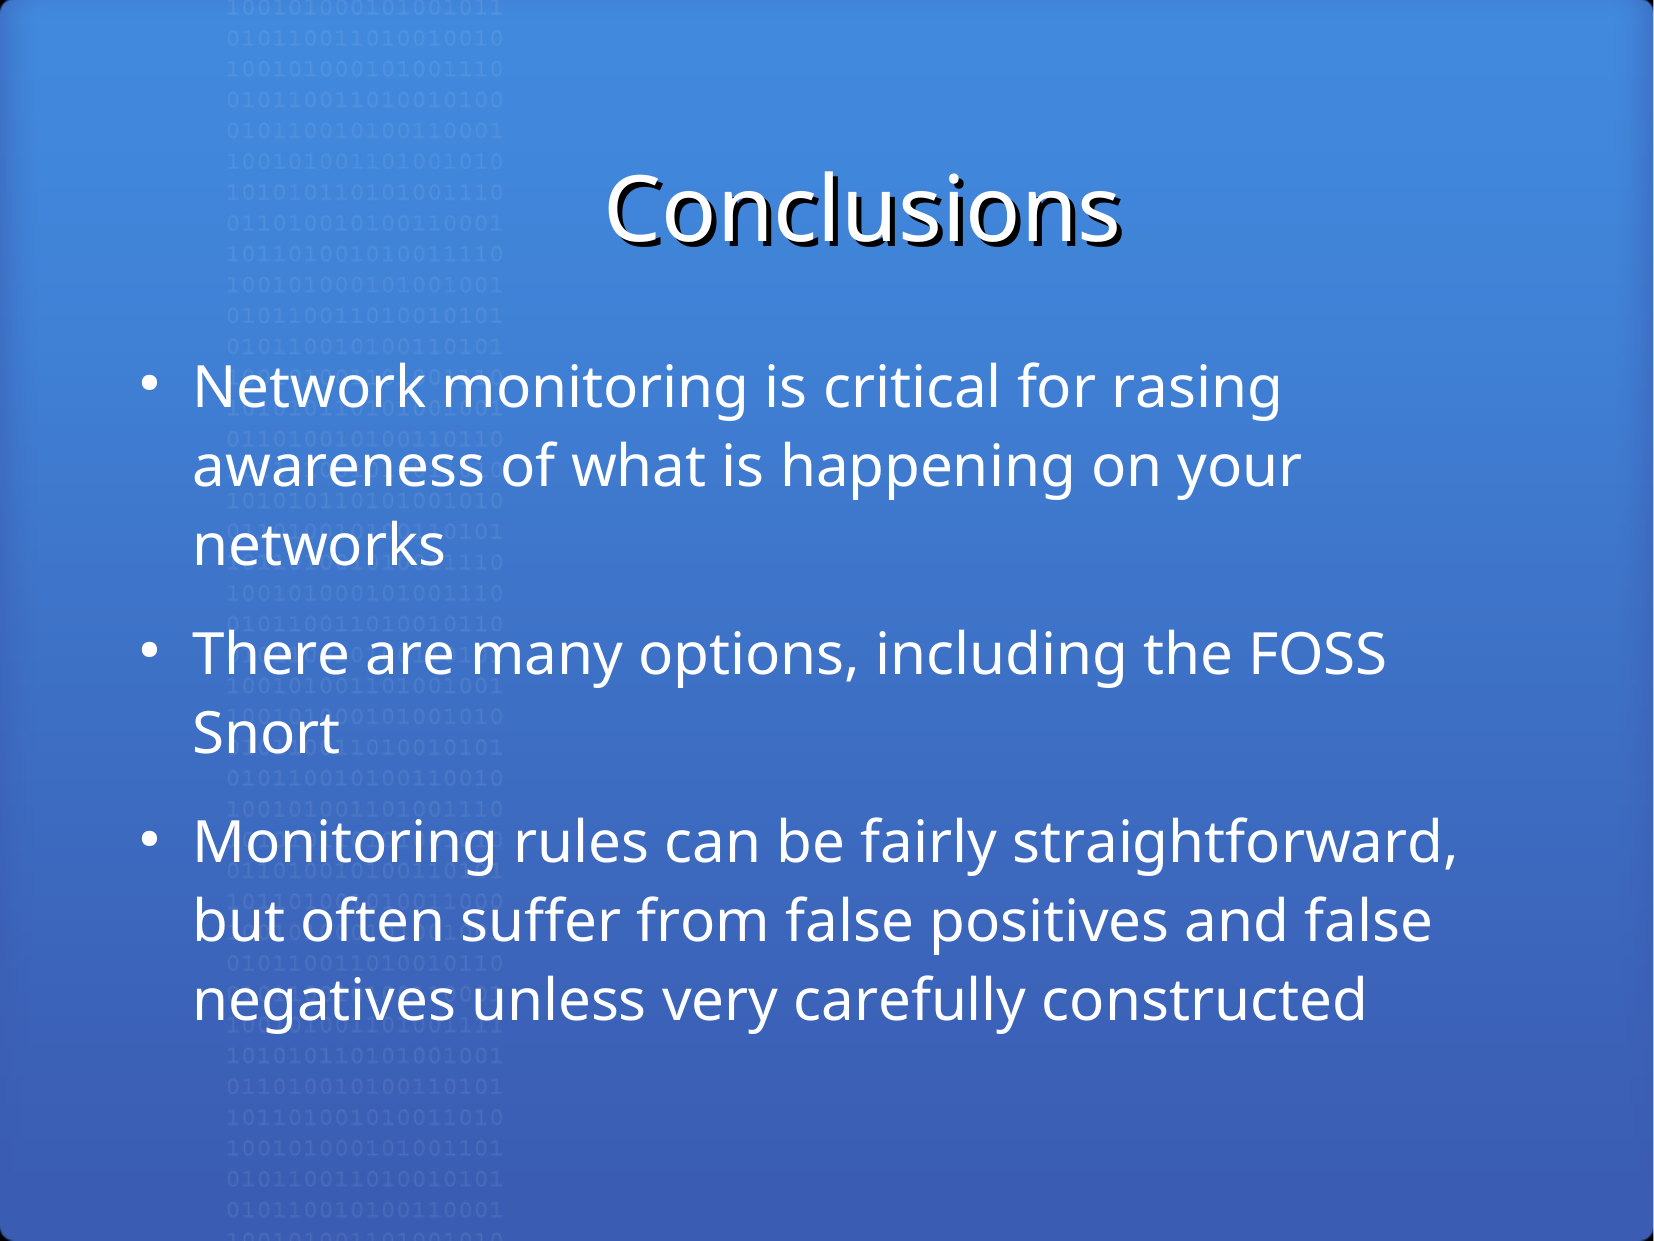

# Conclusions
Network monitoring is critical for rasing awareness of what is happening on your networks
There are many options, including the FOSS Snort
Monitoring rules can be fairly straightforward, but often suffer from false positives and false negatives unless very carefully constructed